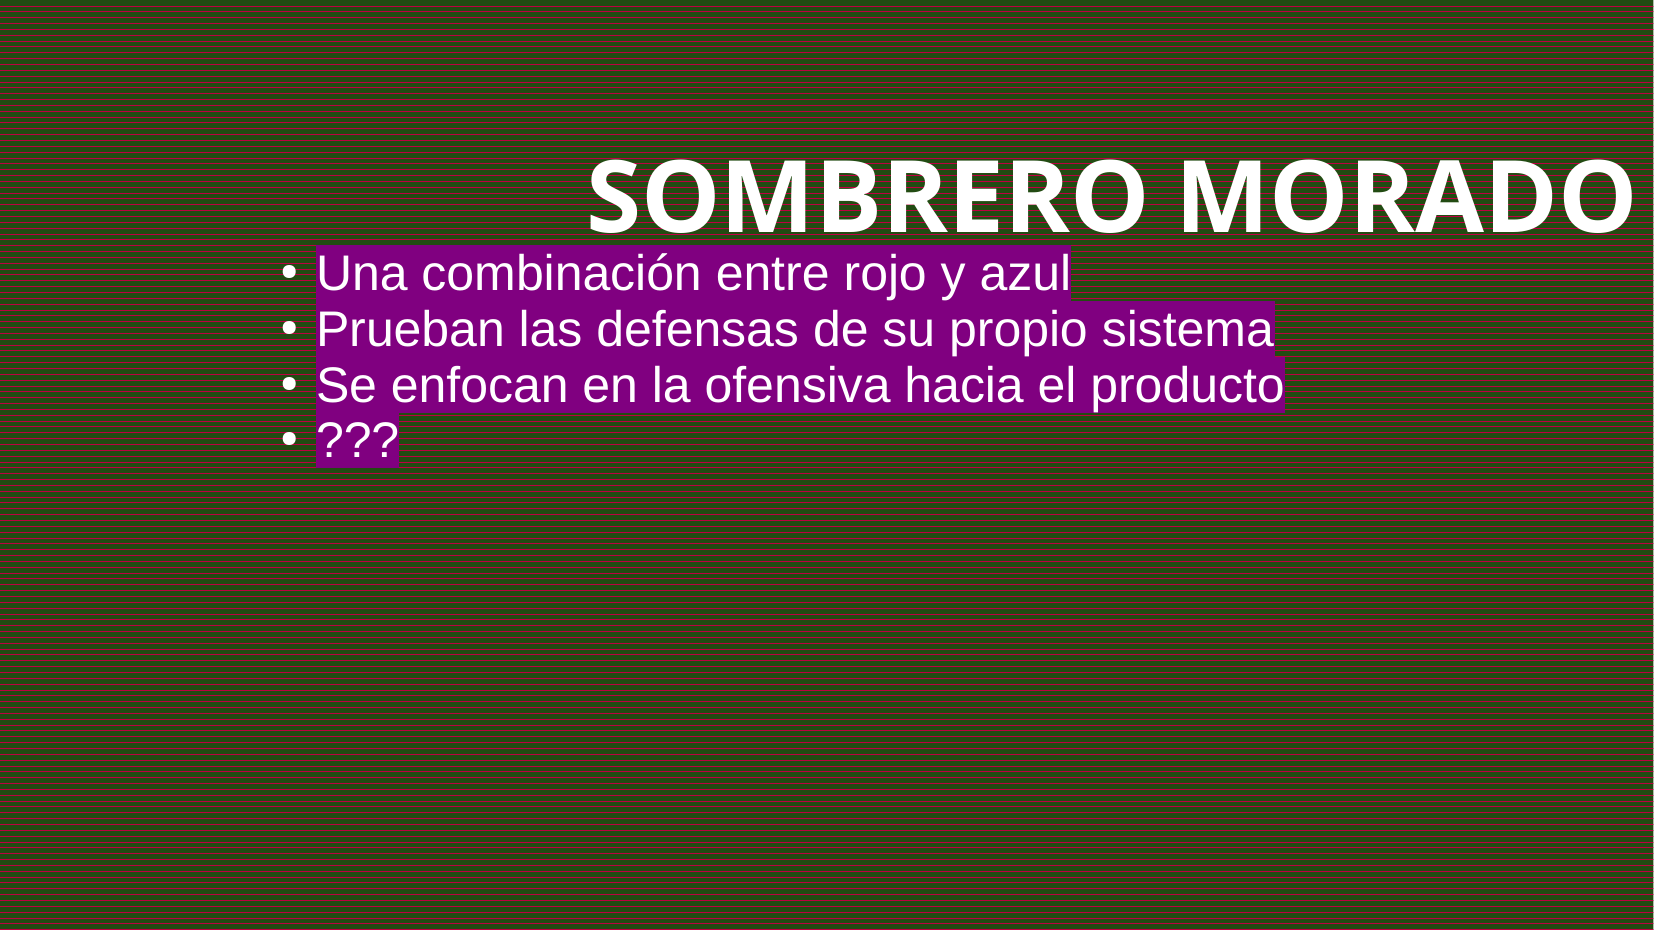

SOMBRERO MORADO
Una combinación entre rojo y azul
Prueban las defensas de su propio sistema
Se enfocan en la ofensiva hacia el producto
???